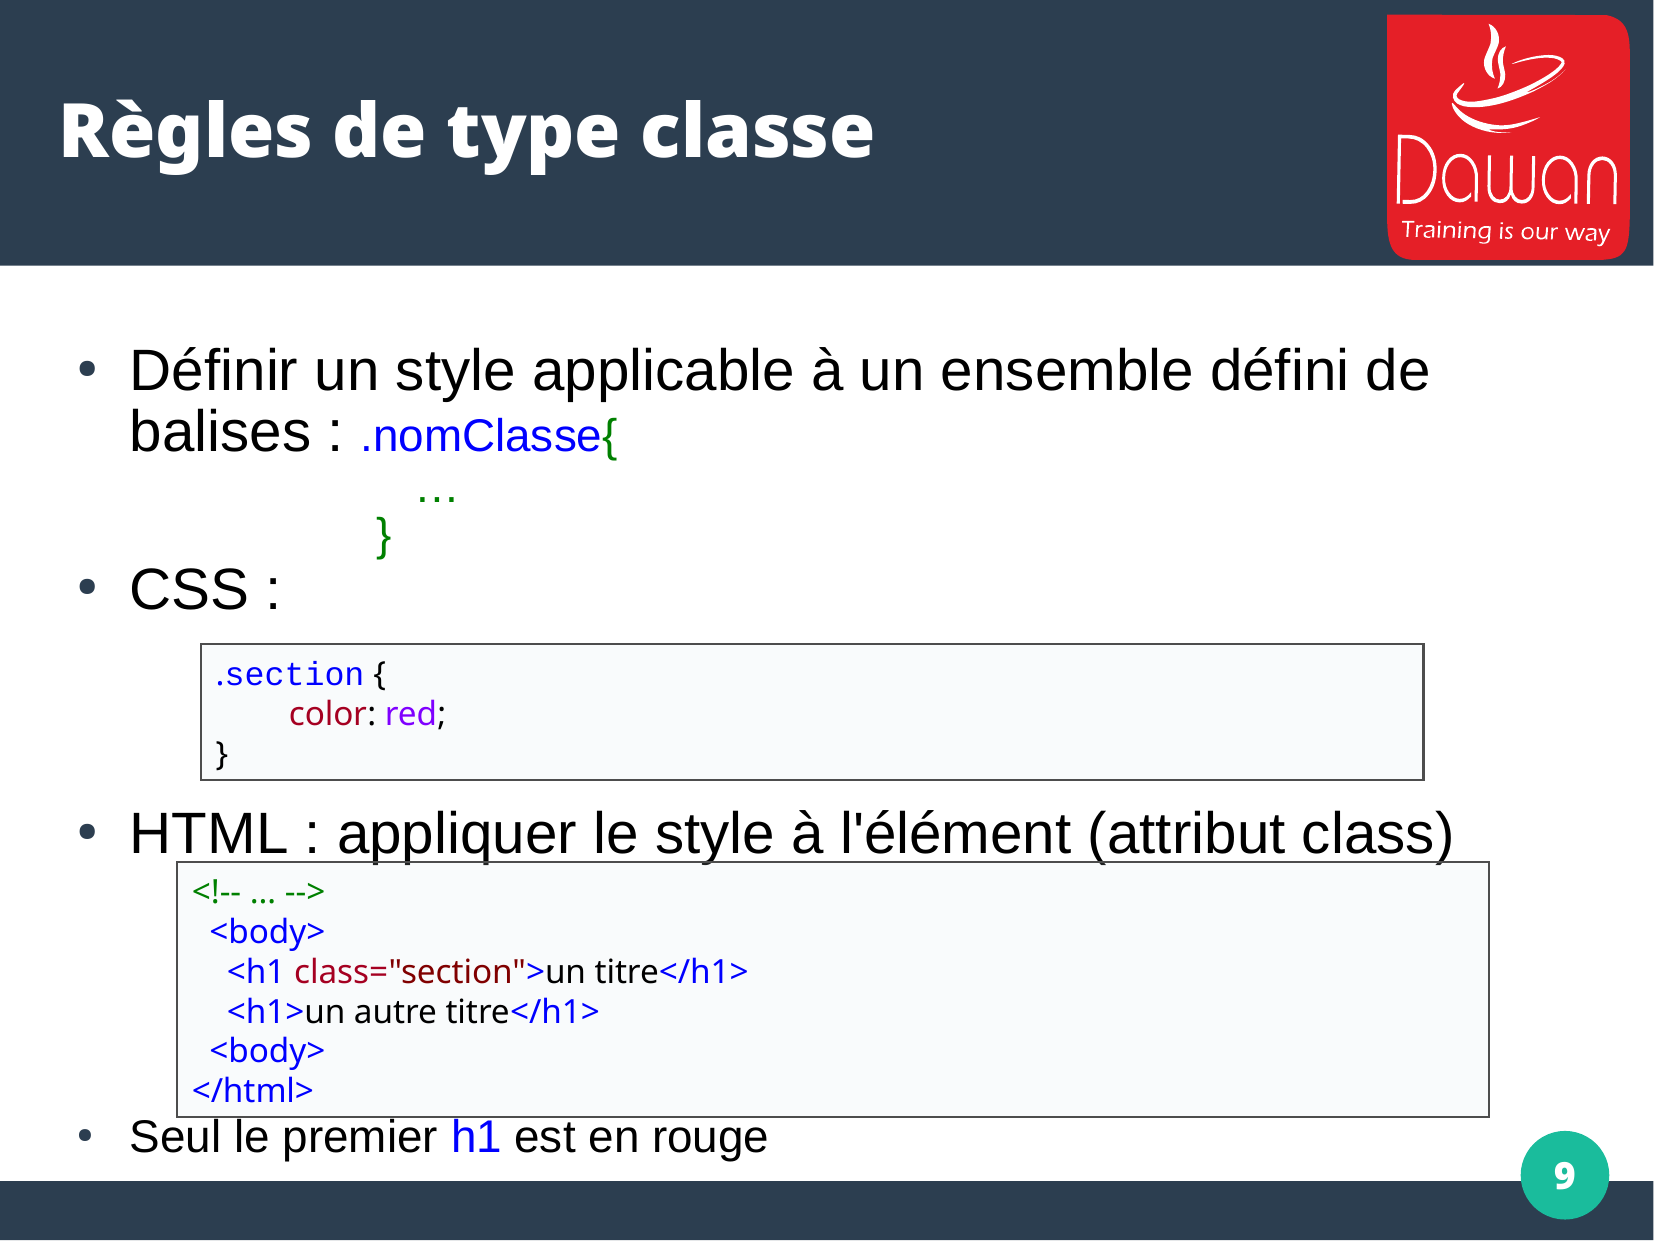

# Règles de type classe
Définir un style applicable à un ensemble défini de balises : .nomClasse{
 …
 }
CSS :
HTML : appliquer le style à l'élément (attribut class)
Seul le premier h1 est en rouge
.section {
	color: red;
}
<!-- … -->
 <body>
 <h1 class="section">un titre</h1>
 <h1>un autre titre</h1>
 <body>
</html>
9